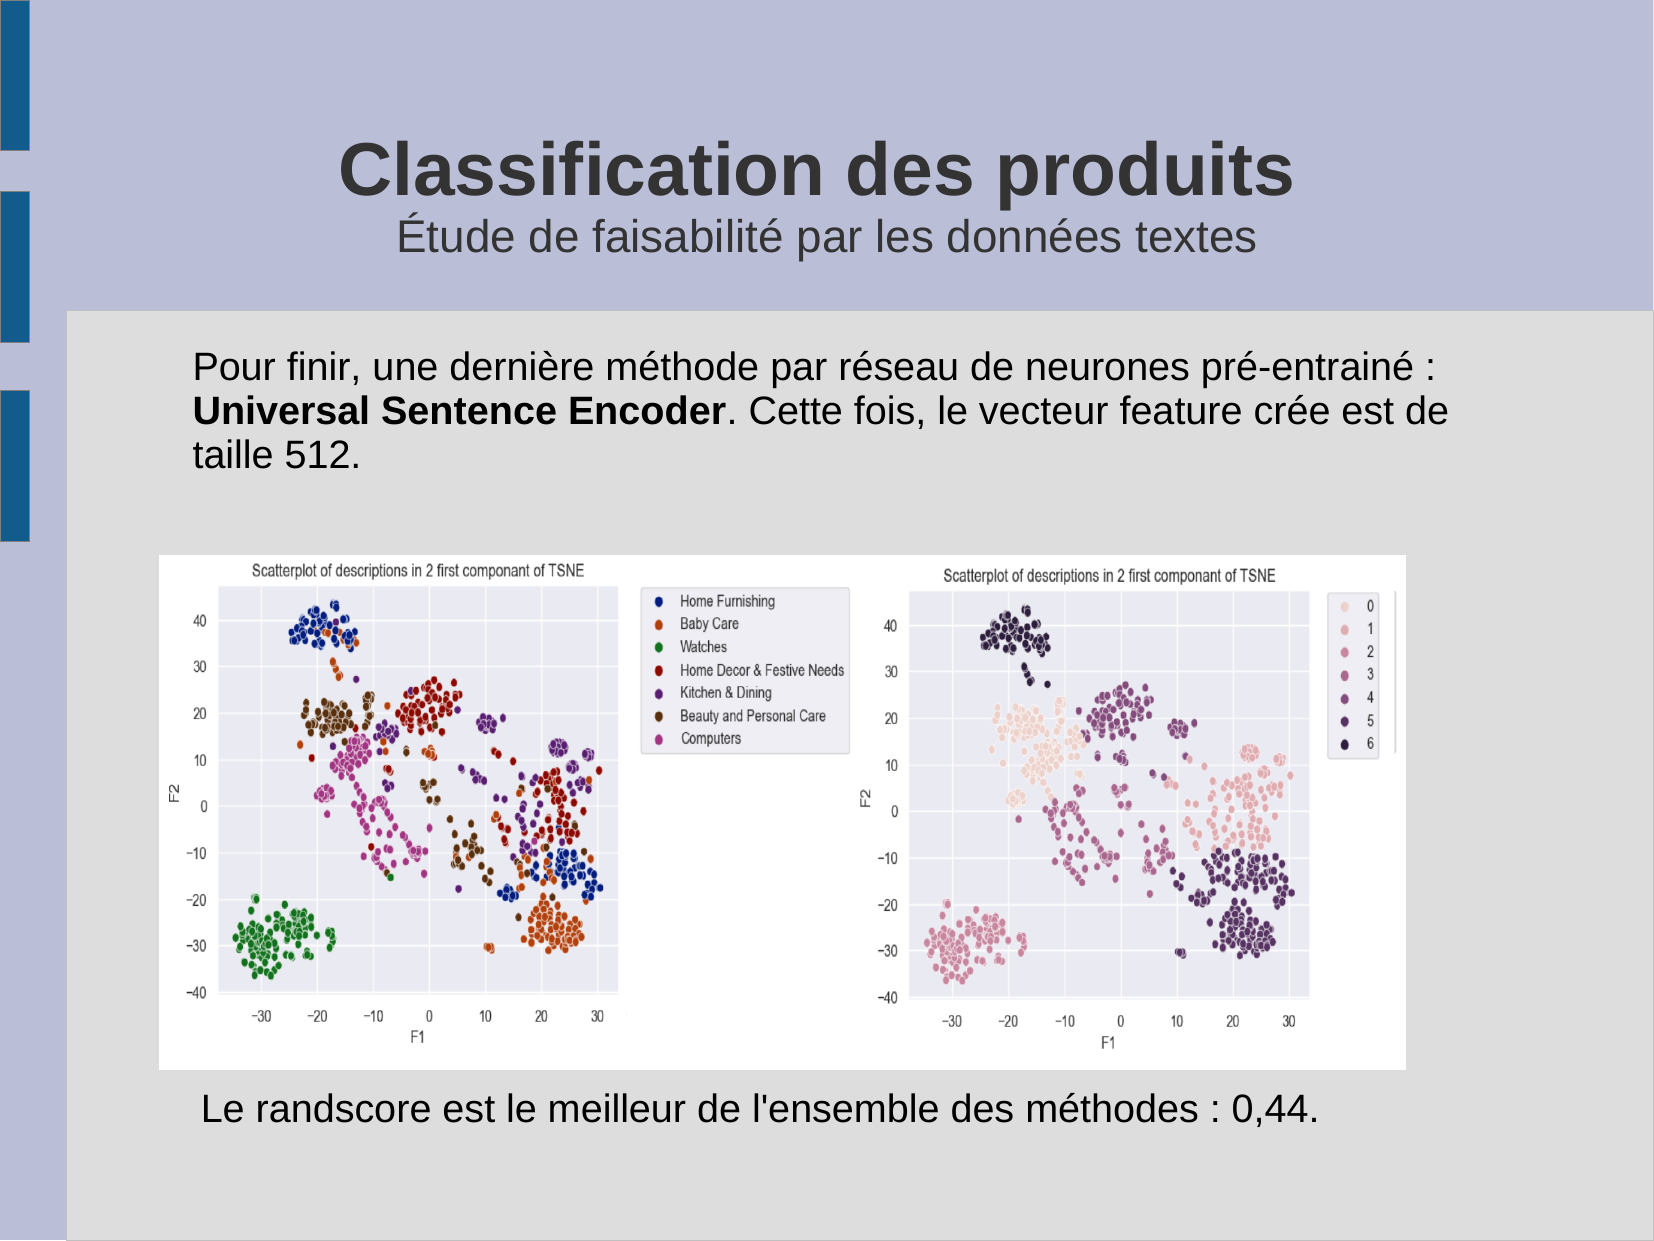

# Classification des produits Étude de faisabilité par les données textes
Pour finir, une dernière méthode par réseau de neurones pré-entrainé :
Universal Sentence Encoder. Cette fois, le vecteur feature crée est de taille 512.
Le randscore est le meilleur de l'ensemble des méthodes : 0,44.